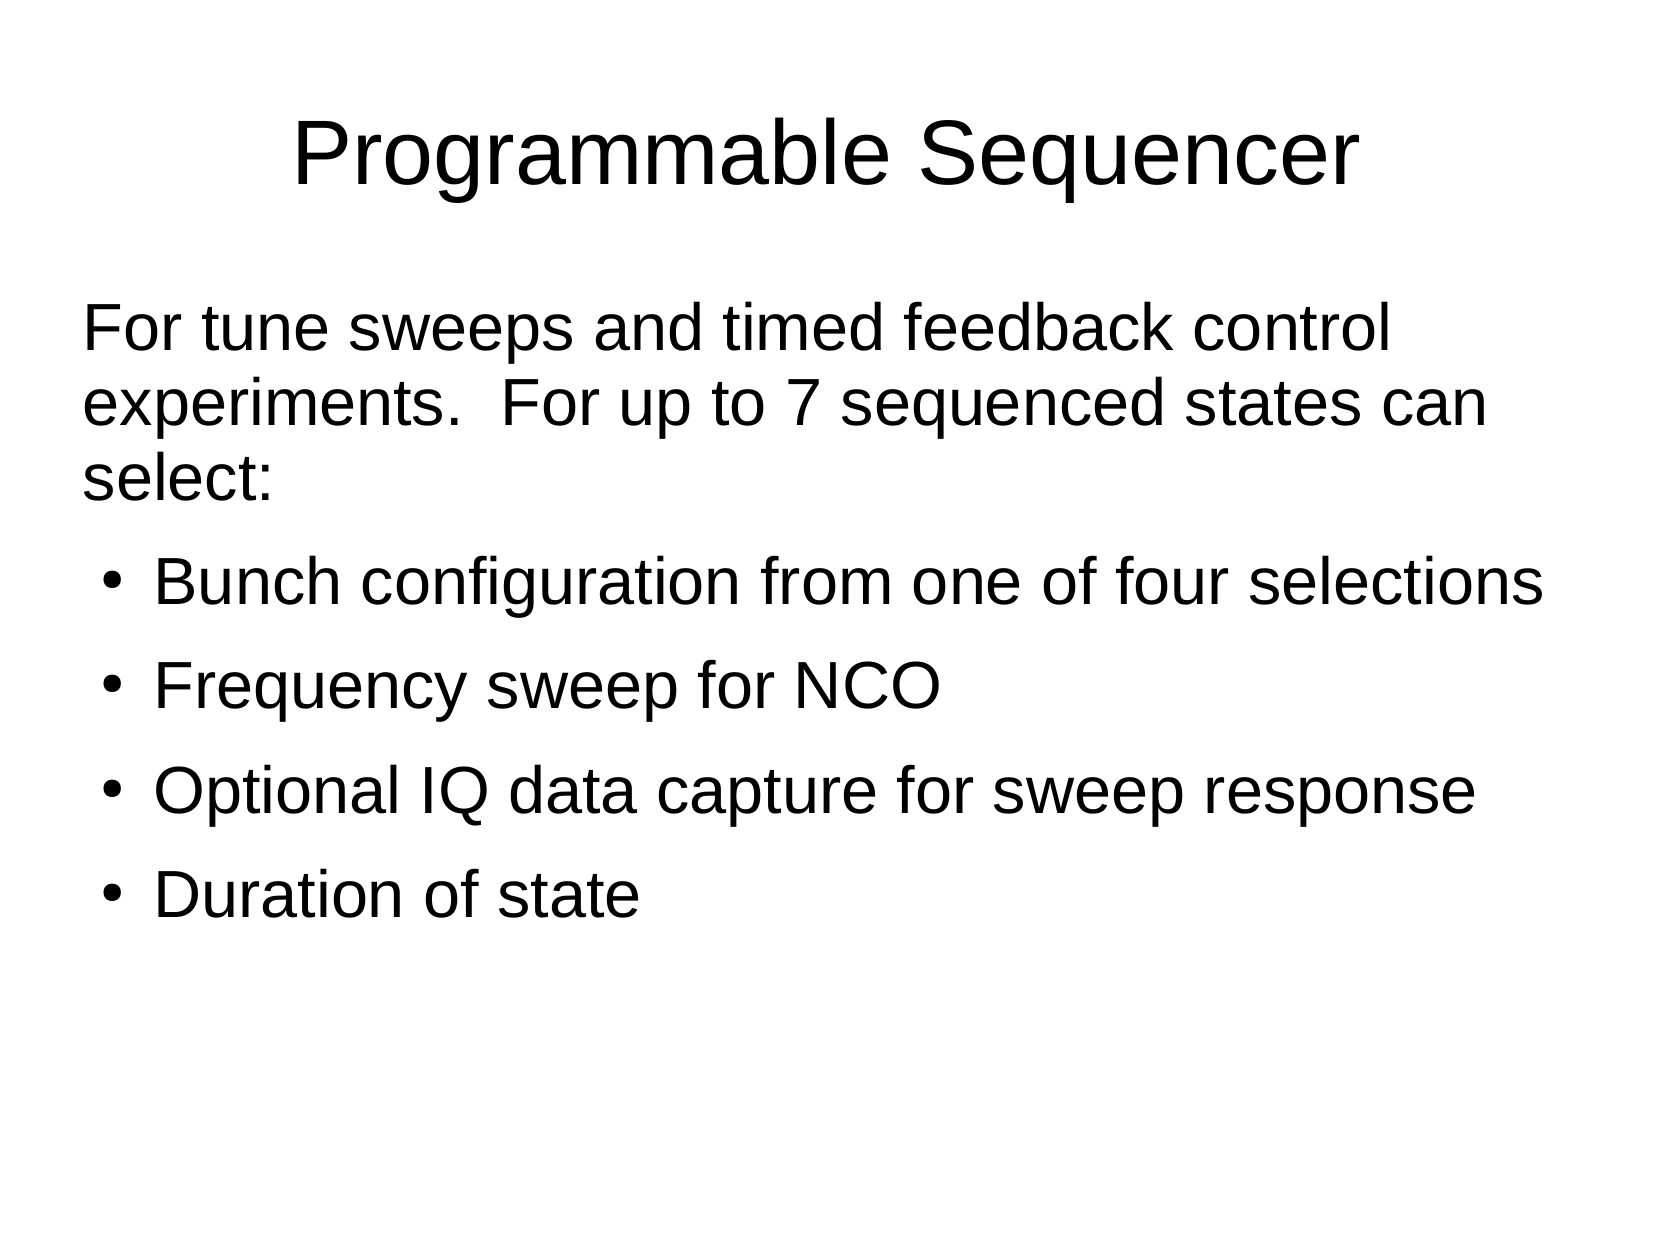

# Programmable Sequencer
For tune sweeps and timed feedback control experiments. For up to 7 sequenced states can select:
Bunch configuration from one of four selections
Frequency sweep for NCO
Optional IQ data capture for sweep response
Duration of state